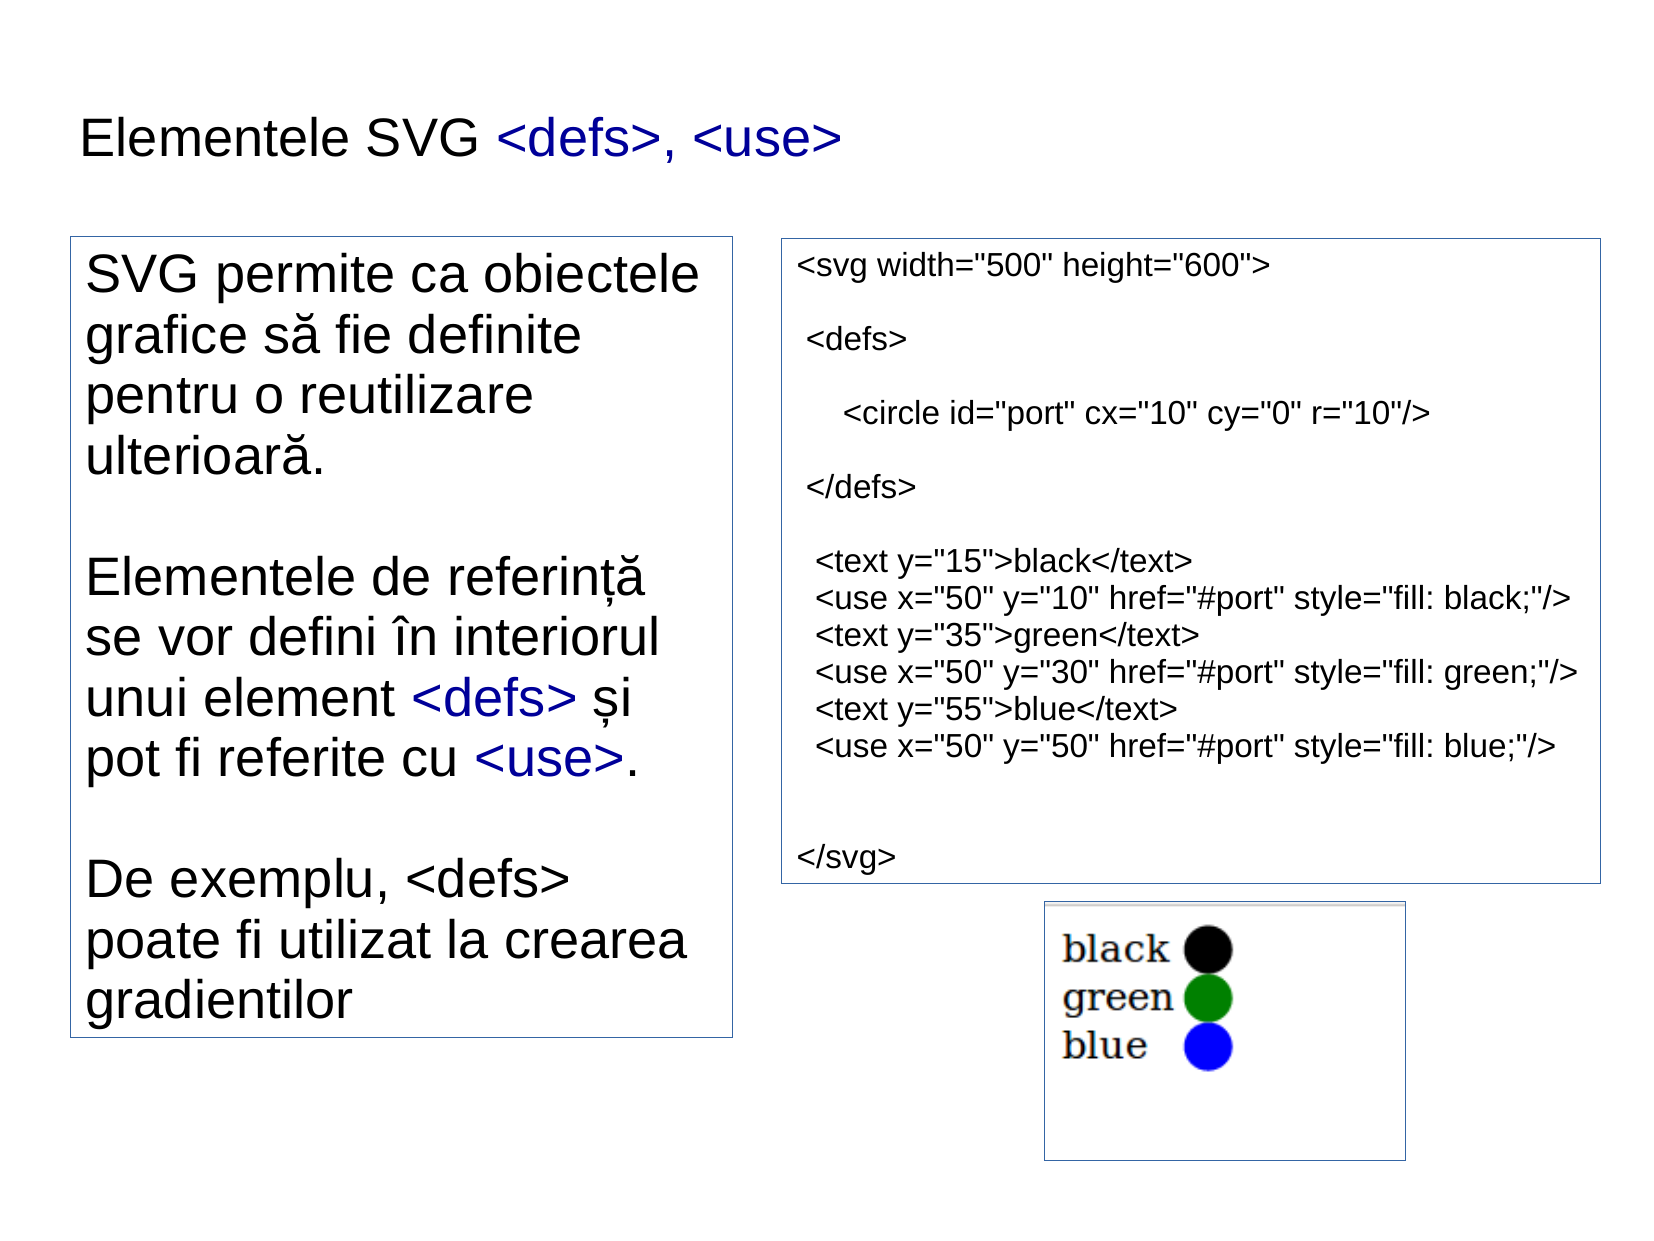

Elementele SVG <defs>, <use>
SVG permite ca obiectele grafice să fie definite pentru o reutilizare ulterioară.
Elementele de referință se vor defini în interiorul unui element <defs> și pot fi referite cu <use>.
De exemplu, <defs> poate fi utilizat la crearea gradientilor
<svg width="500" height="600">
 <defs>
 <circle id="port" cx="10" cy="0" r="10"/>
 </defs>
 <text y="15">black</text>
 <use x="50" y="10" href="#port" style="fill: black;"/>
 <text y="35">green</text>
 <use x="50" y="30" href="#port" style="fill: green;"/>
 <text y="55">blue</text>
 <use x="50" y="50" href="#port" style="fill: blue;"/>
</svg>